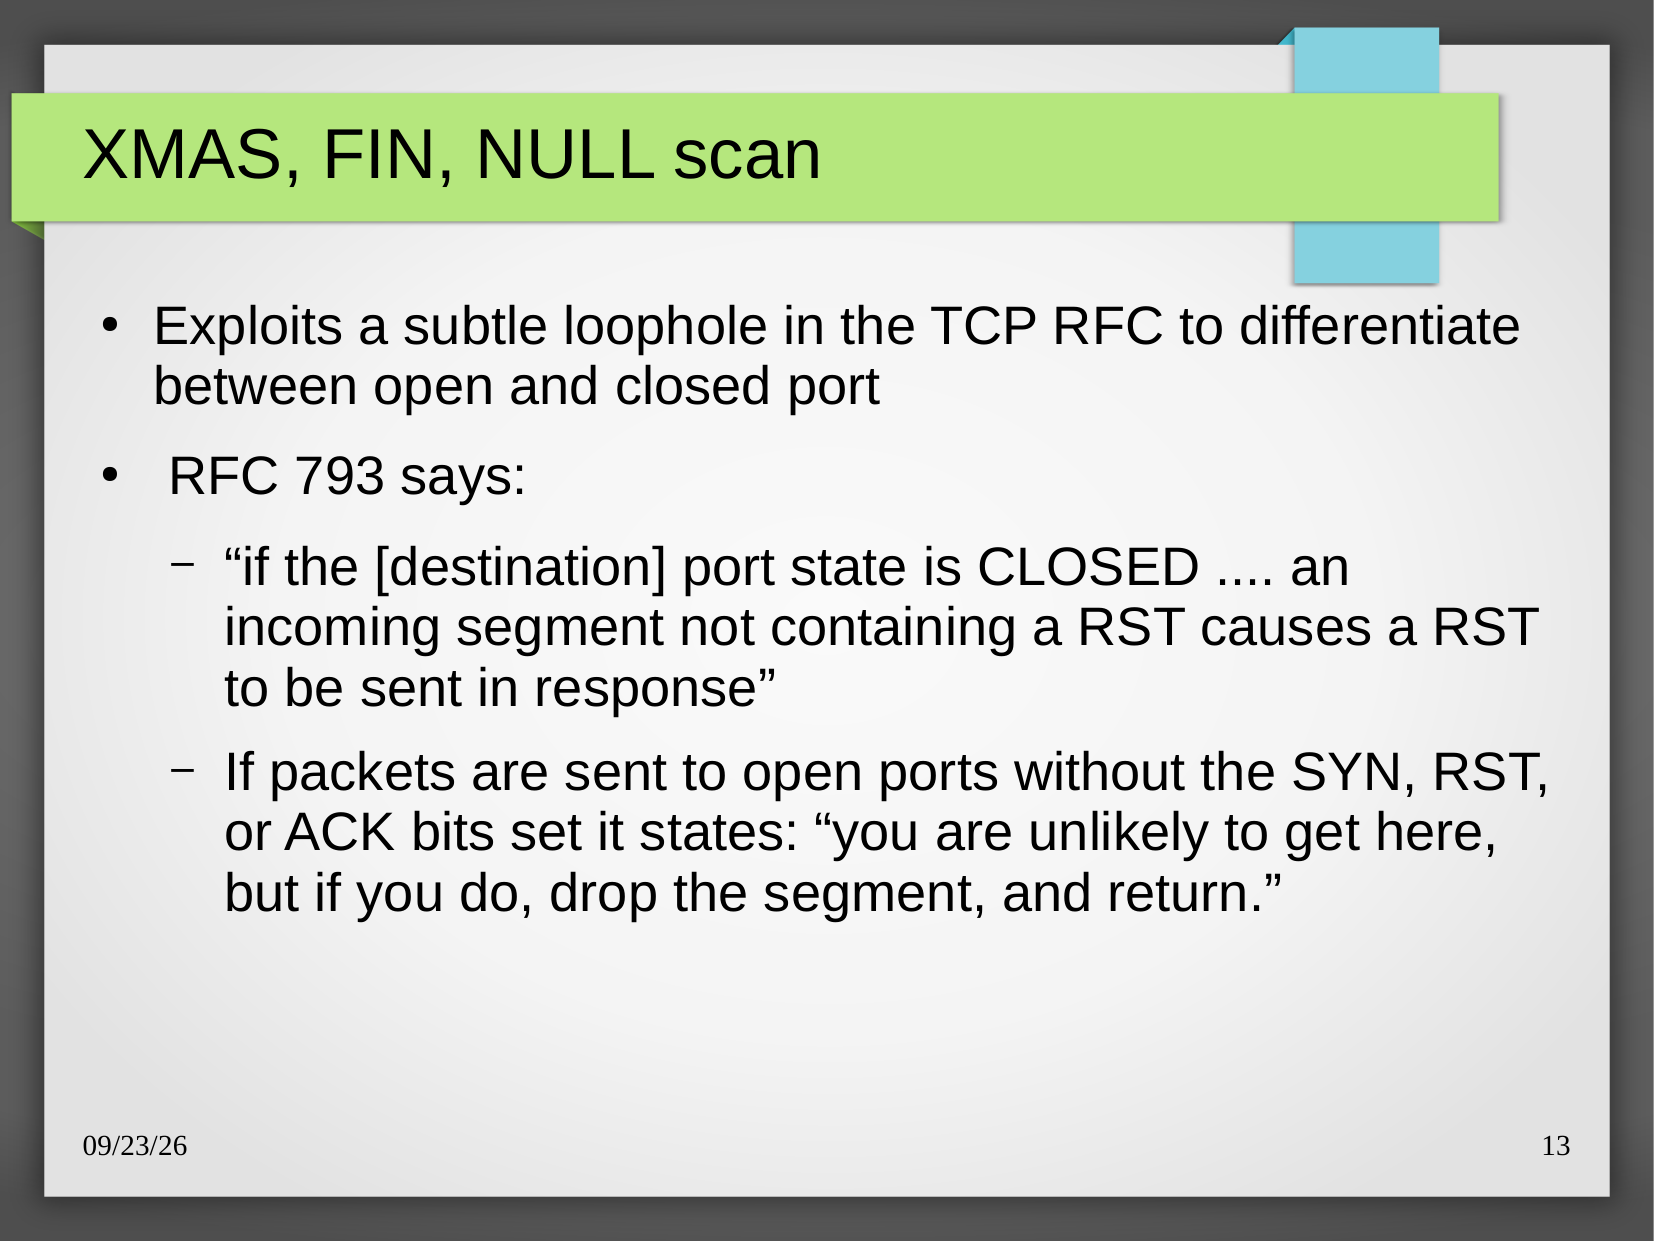

# XMAS, FIN, NULL scan
Exploits a subtle loophole in the TCP RFC to differentiate between open and closed port
 RFC 793 says:
“if the [destination] port state is CLOSED .... an incoming segment not containing a RST causes a RST to be sent in response”
If packets are sent to open ports without the SYN, RST, or ACK bits set it states: “you are unlikely to get here, but if you do, drop the segment, and return.”
13